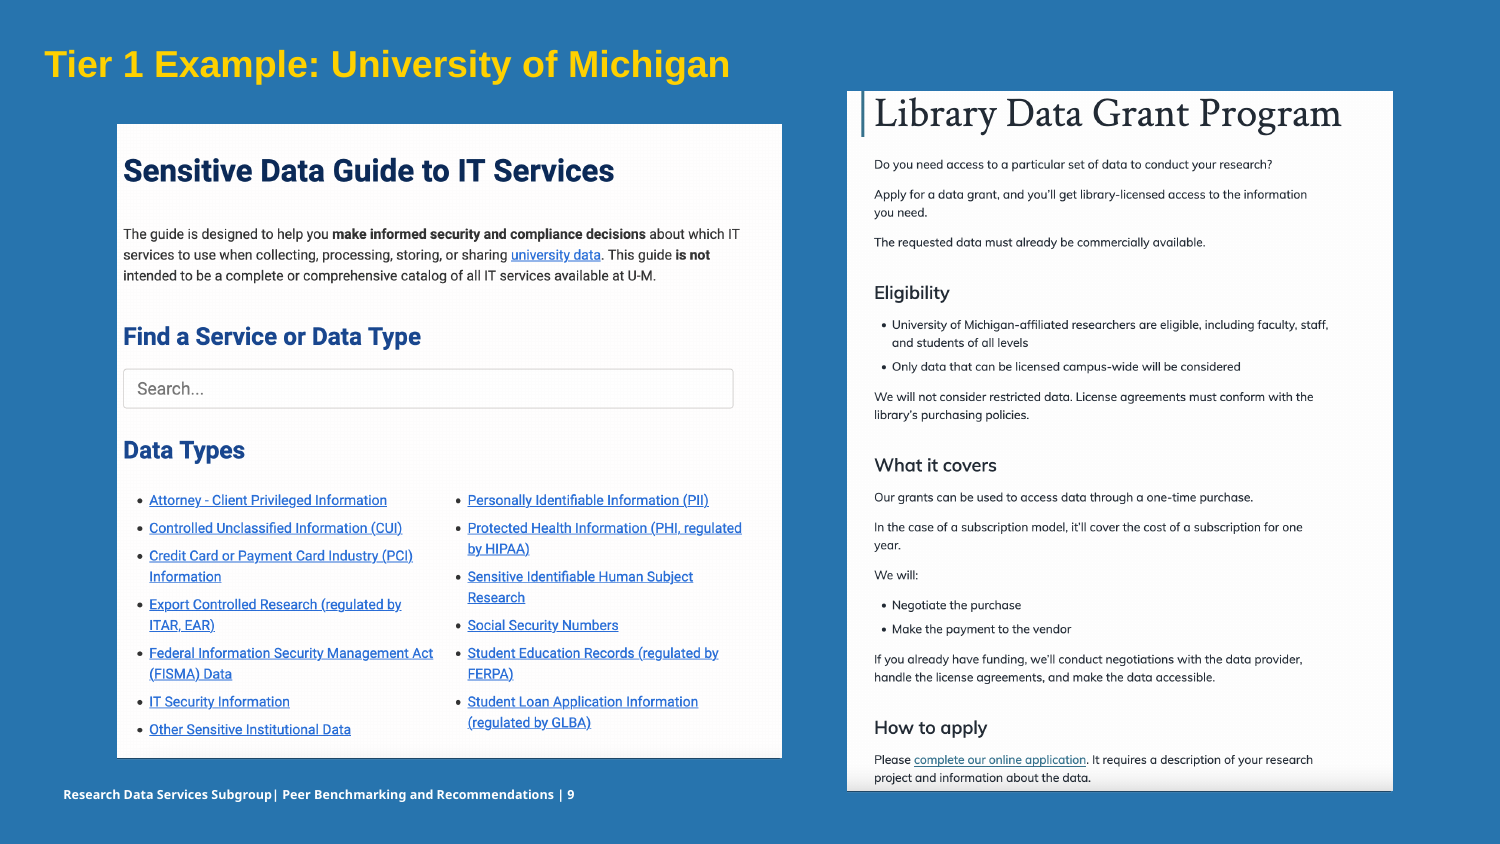

# Tier 1 Example: University of Michigan